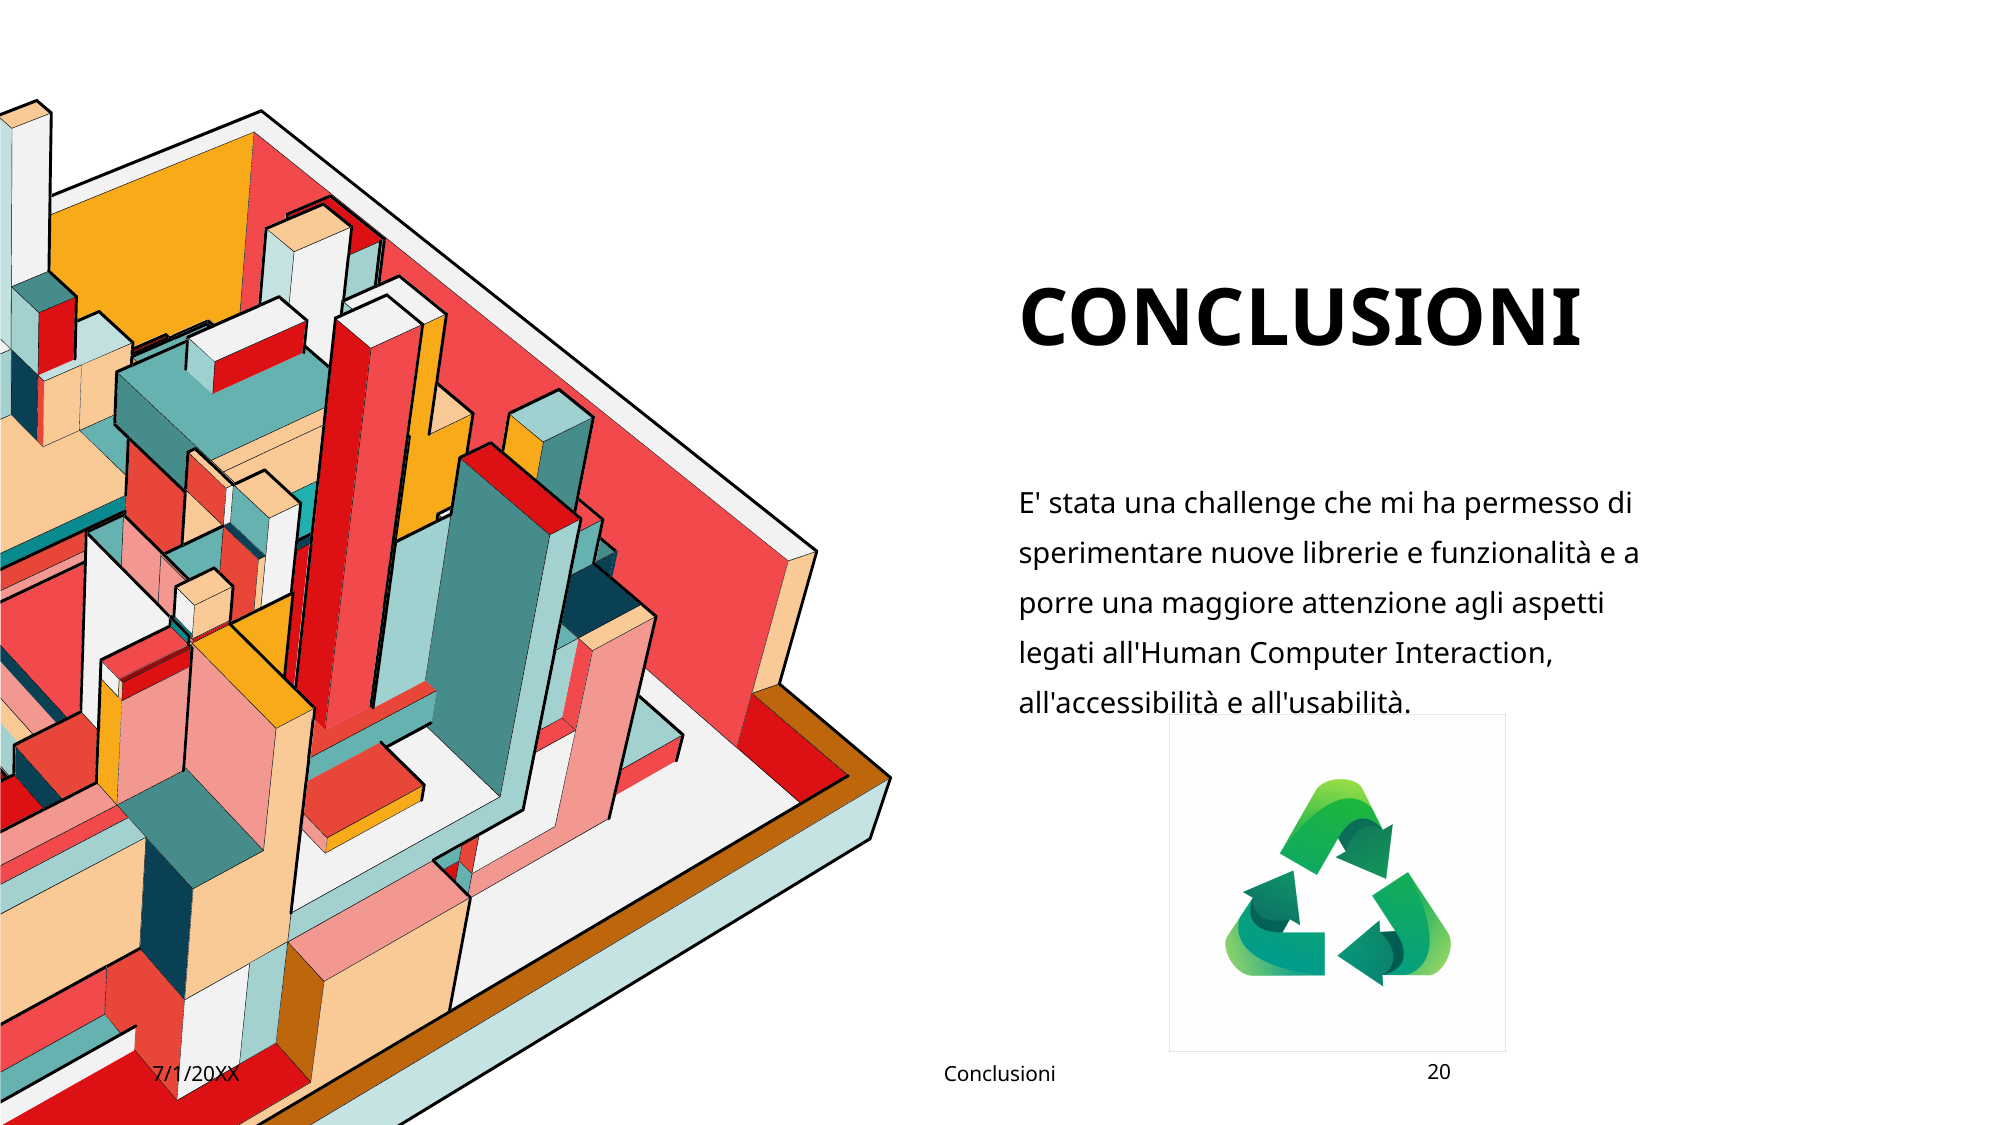

# Conclusioni
E' stata una challenge che mi ha permesso di sperimentare nuove librerie e funzionalità e a porre una maggiore attenzione agli aspetti legati all'Human Computer Interaction, all'accessibilità e all'usabilità.
7/1/20XX
Conclusioni